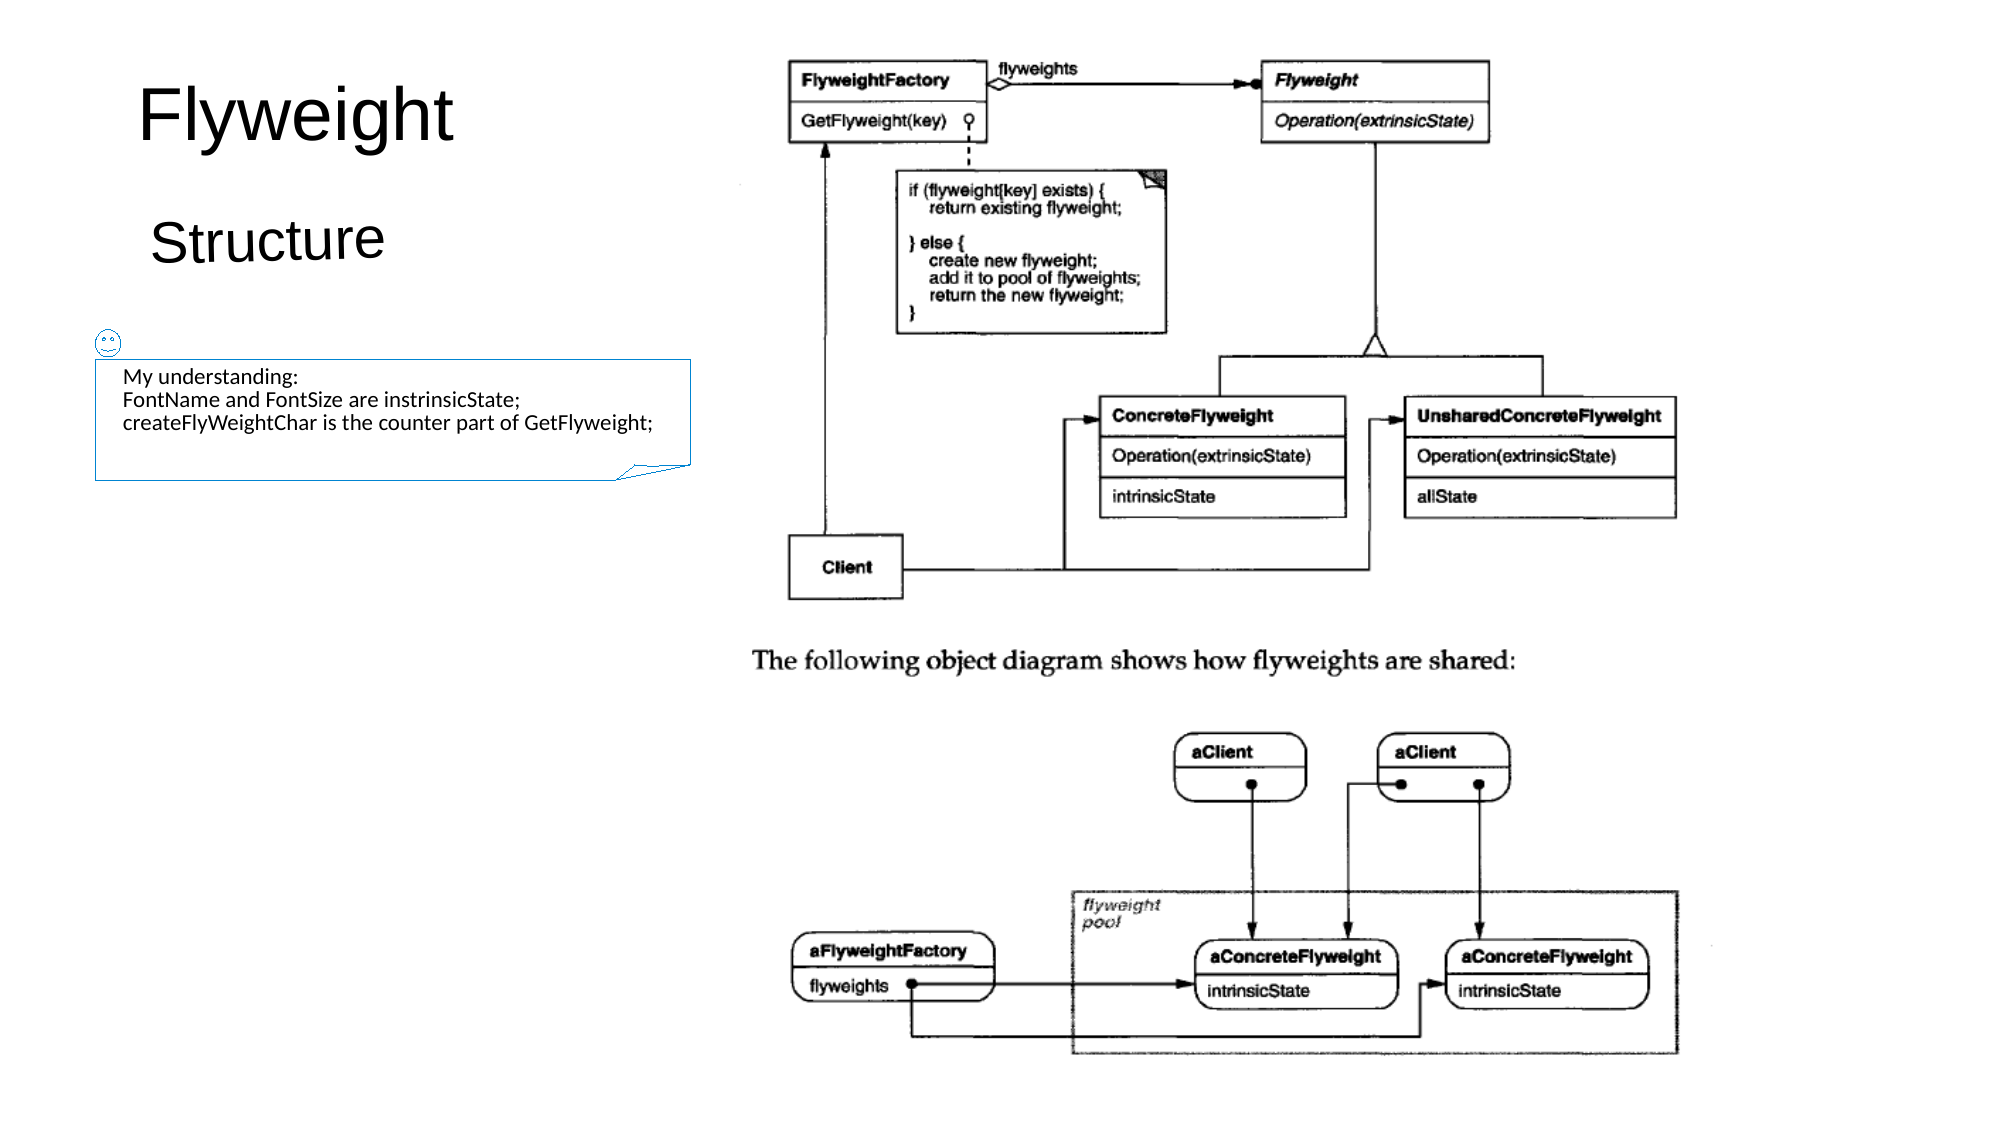

# Flyweight
Structure
My understanding:
FontName and FontSize are instrinsicState;
createFlyWeightChar is the counter part of GetFlyweight;